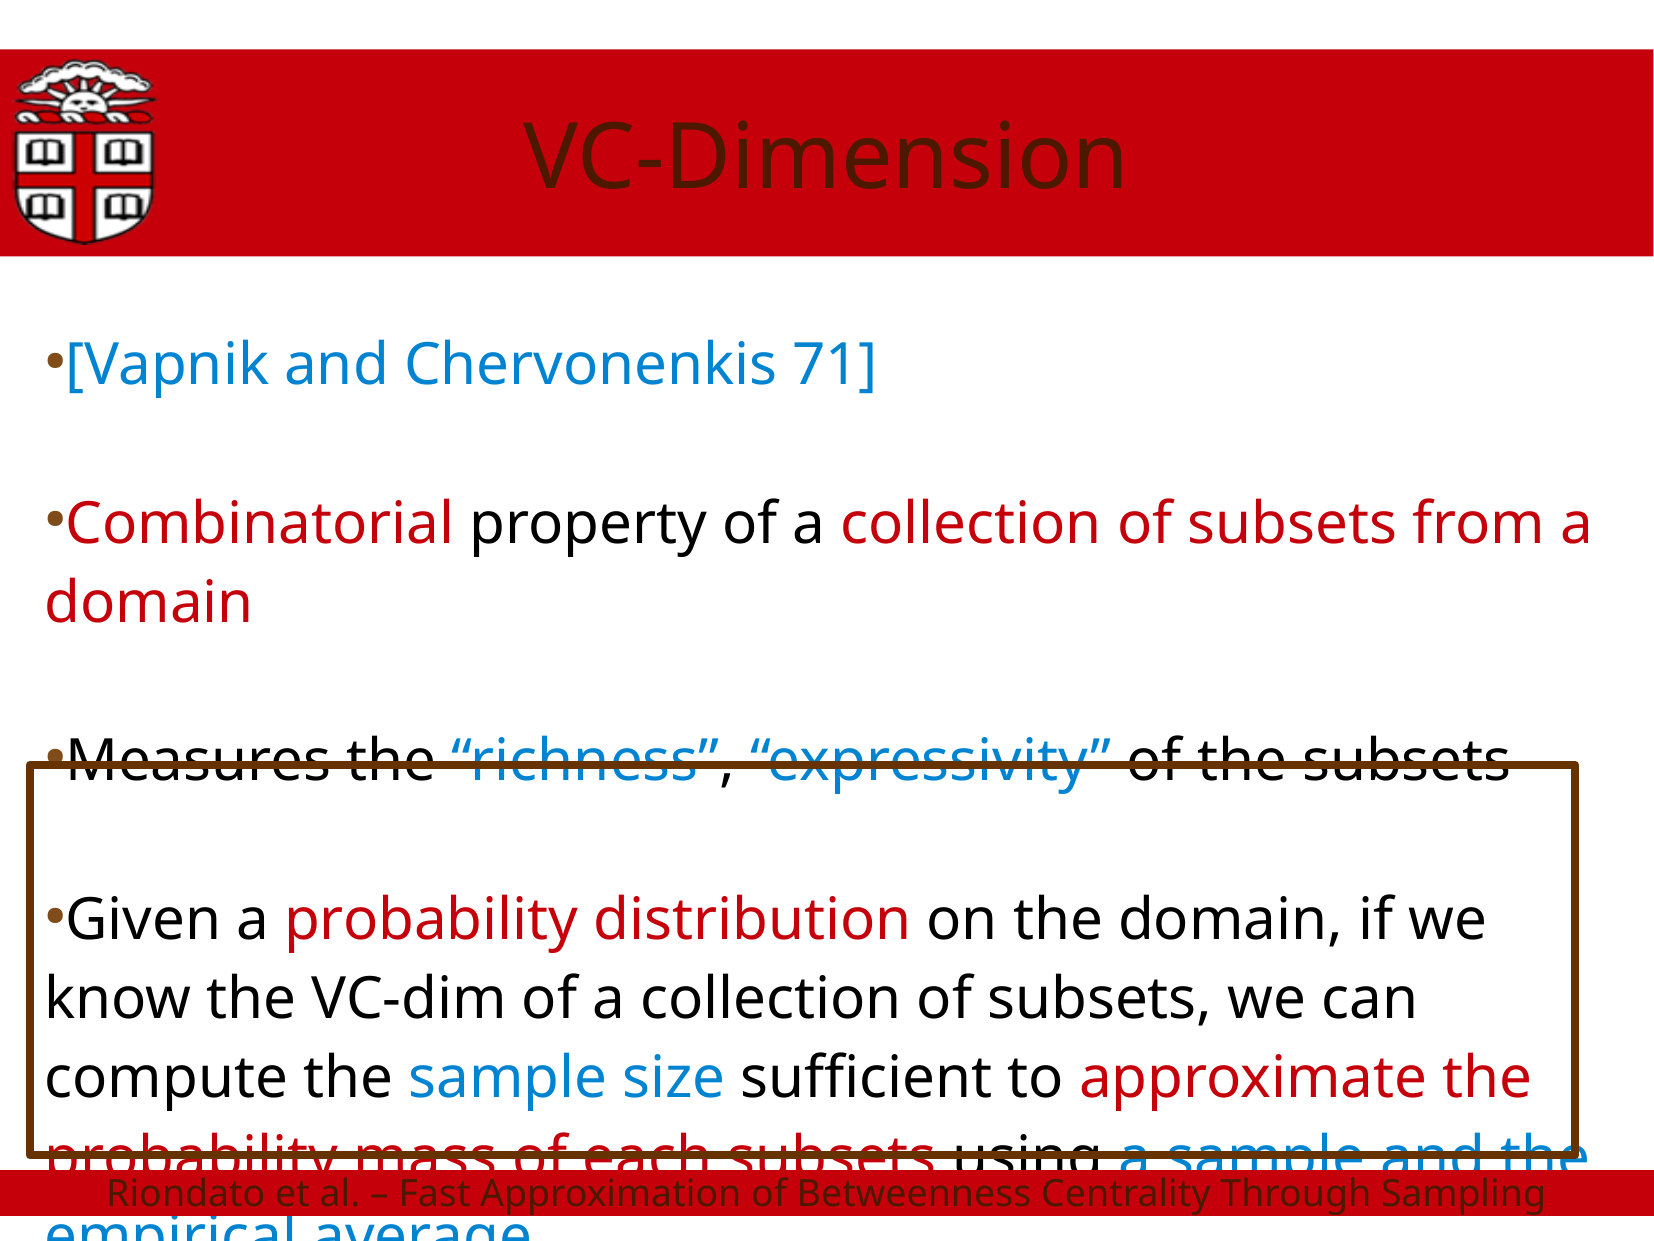

# VC-Dimension
[Vapnik and Chervonenkis 71]
Combinatorial property of a collection of subsets from a domain
Measures the “richness”, “expressivity” of the subsets
Given a probability distribution on the domain, if we know the VC-dim of a collection of subsets, we can compute the sample size sufficient to approximate the probability mass of each subsets using a sample and the empirical average
Riondato et al. – Fast Approximation of Betweenness Centrality Through Sampling